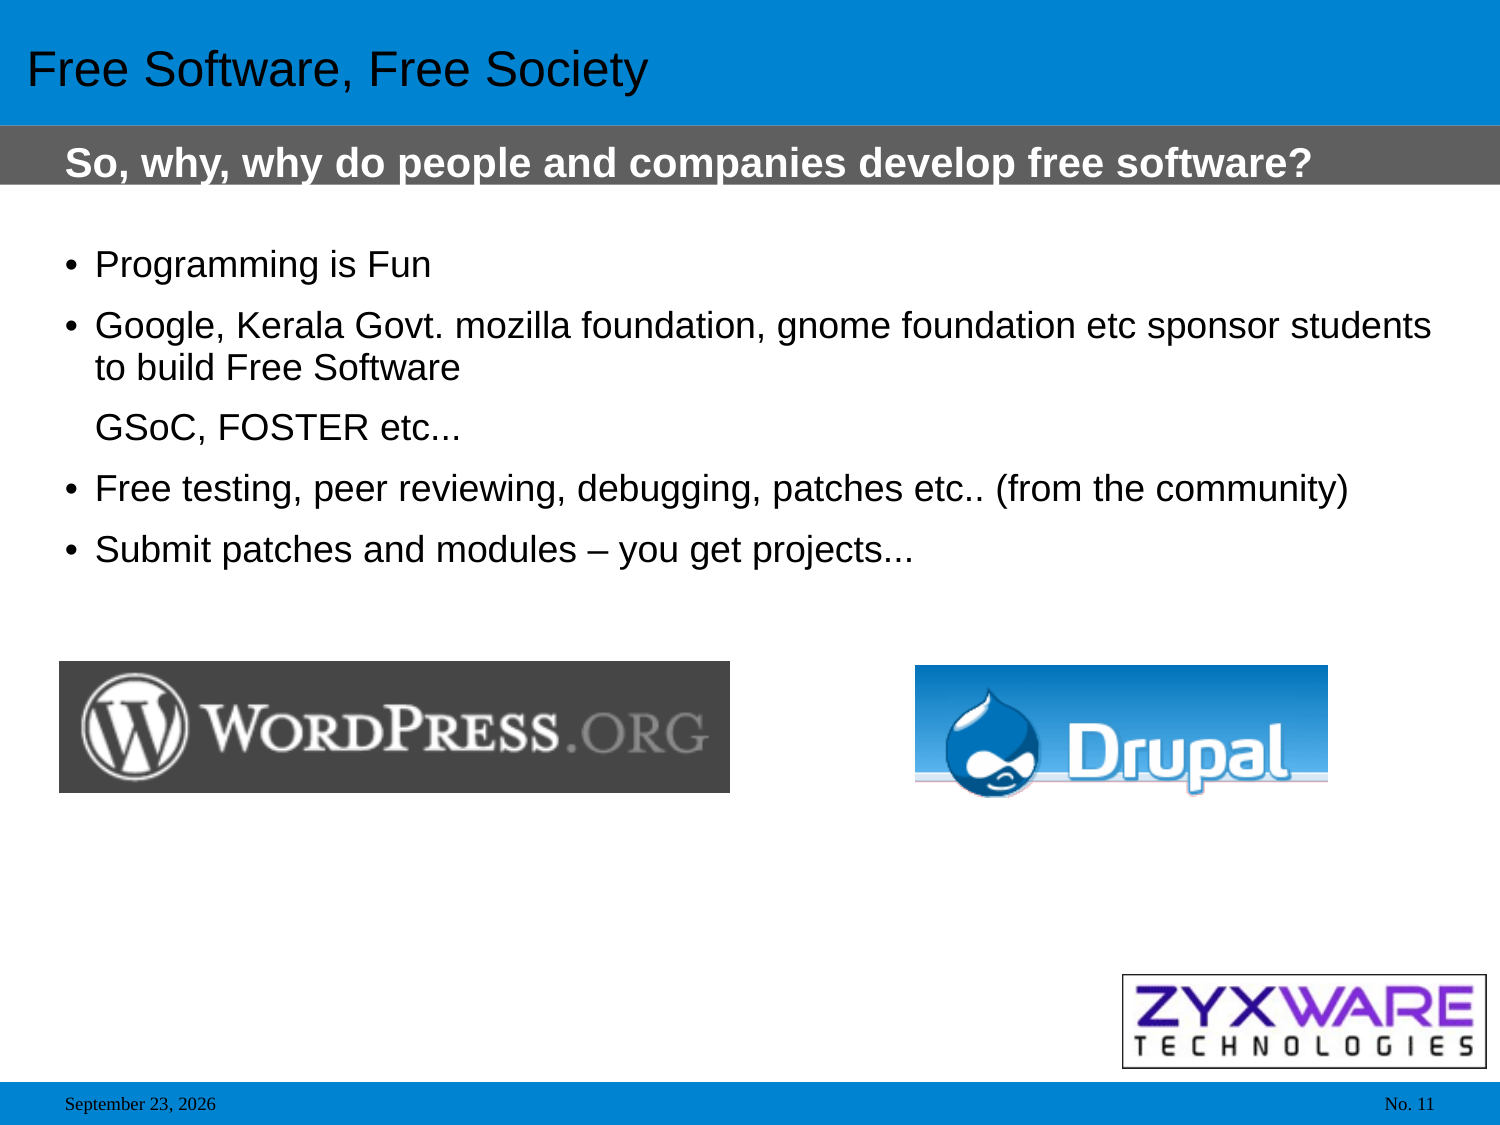

# So, why, why do people and companies develop free software?
Programming is Fun
Google, Kerala Govt. mozilla foundation, gnome foundation etc sponsor students to build Free Software
GSoC, FOSTER etc...
Free testing, peer reviewing, debugging, patches etc.. (from the community)
Submit patches and modules – you get projects...
11